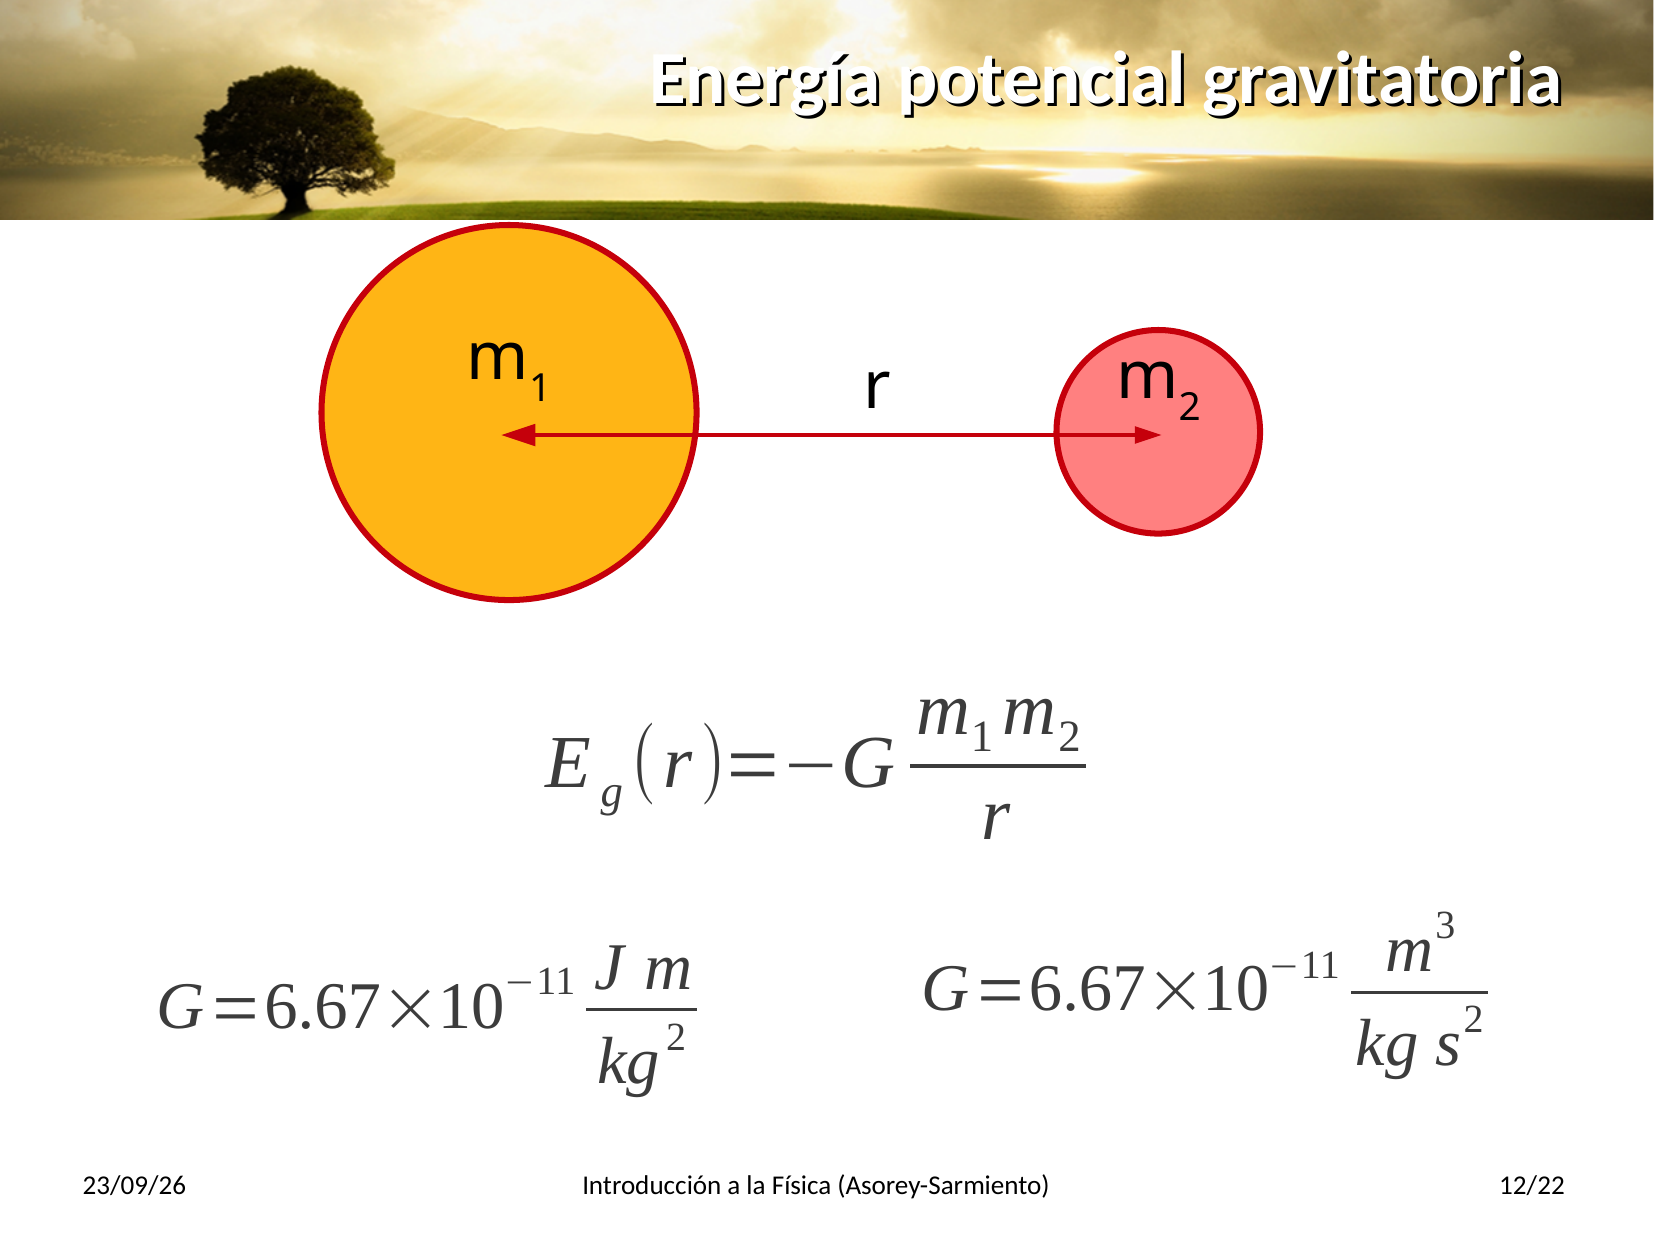

# Energía potencial gravitatoria
m1
r
m2
Introducción a la Física (Asorey-Sarmiento)
12